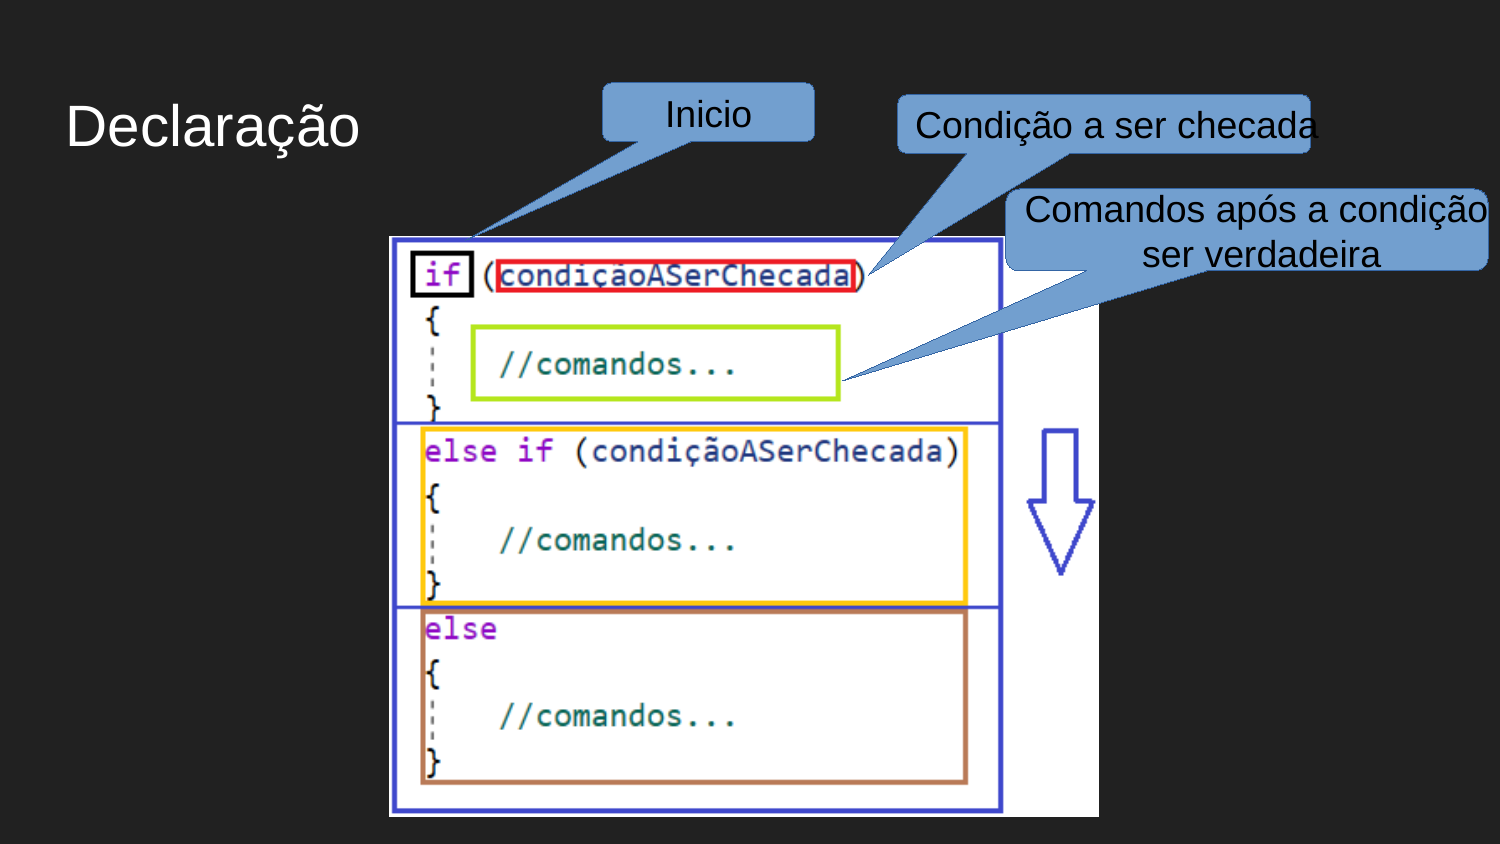

Declaração
Inicio
Condição a ser checada
Comandos após a condição
 ser verdadeira